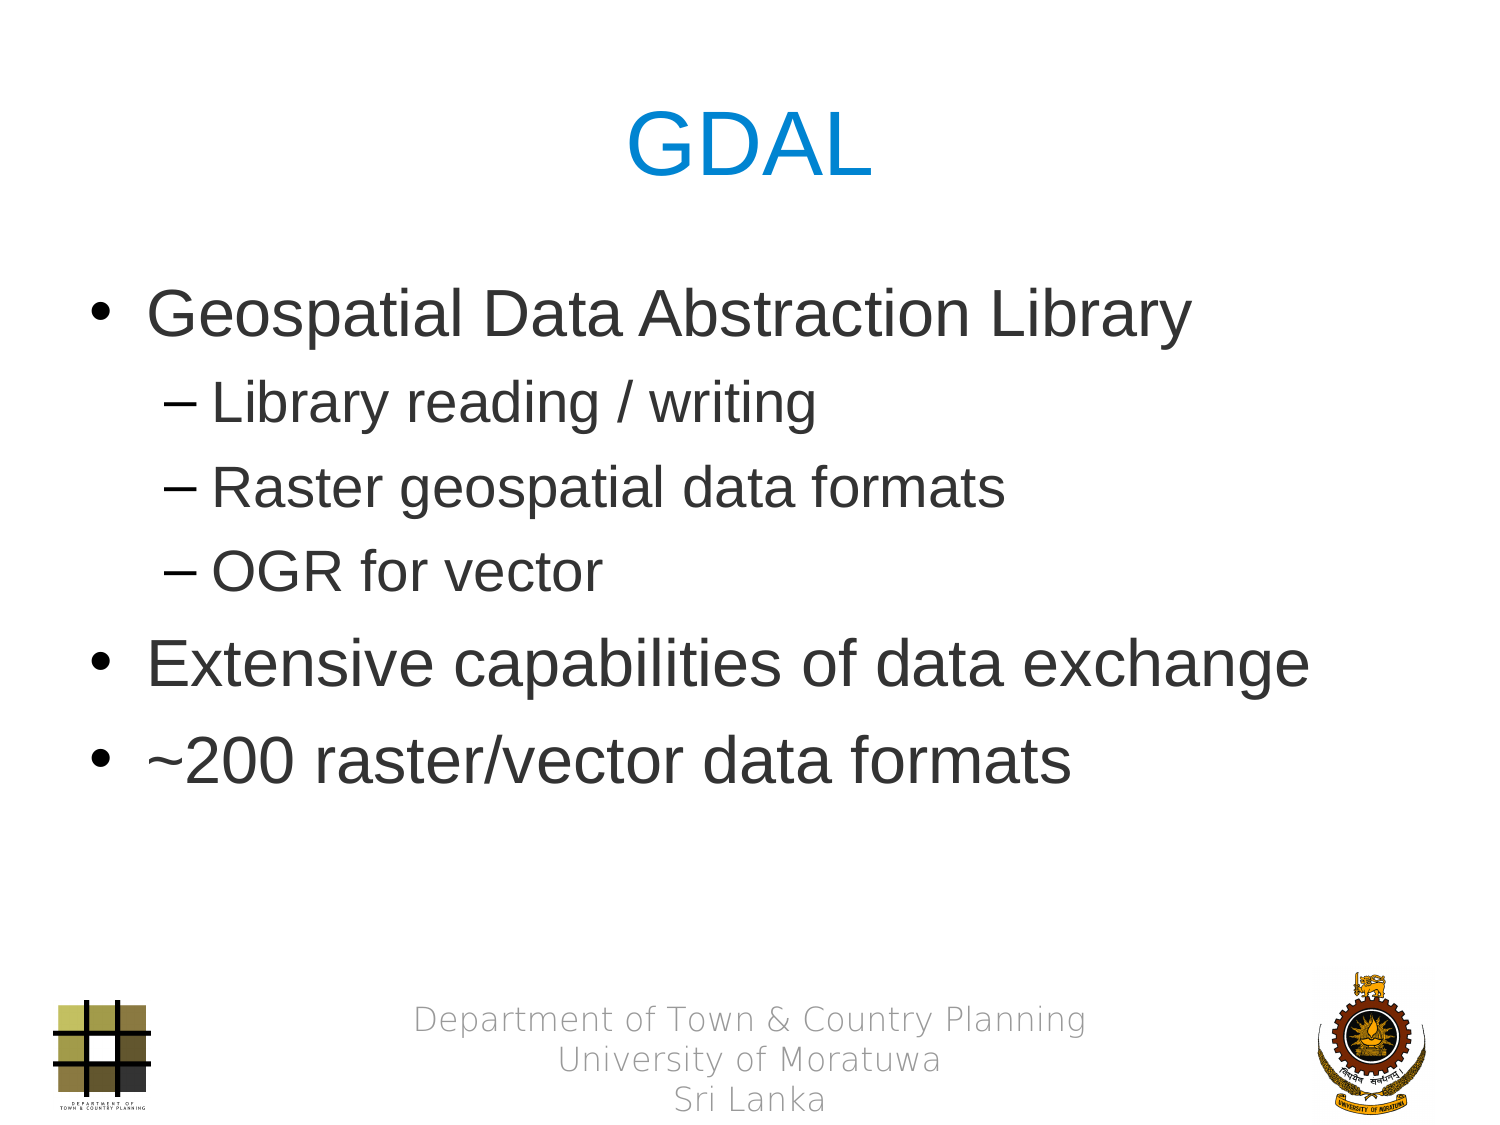

# GDAL
Geospatial Data Abstraction Library
Library reading / writing
Raster geospatial data formats
OGR for vector
Extensive capabilities of data exchange
~200 raster/vector data formats